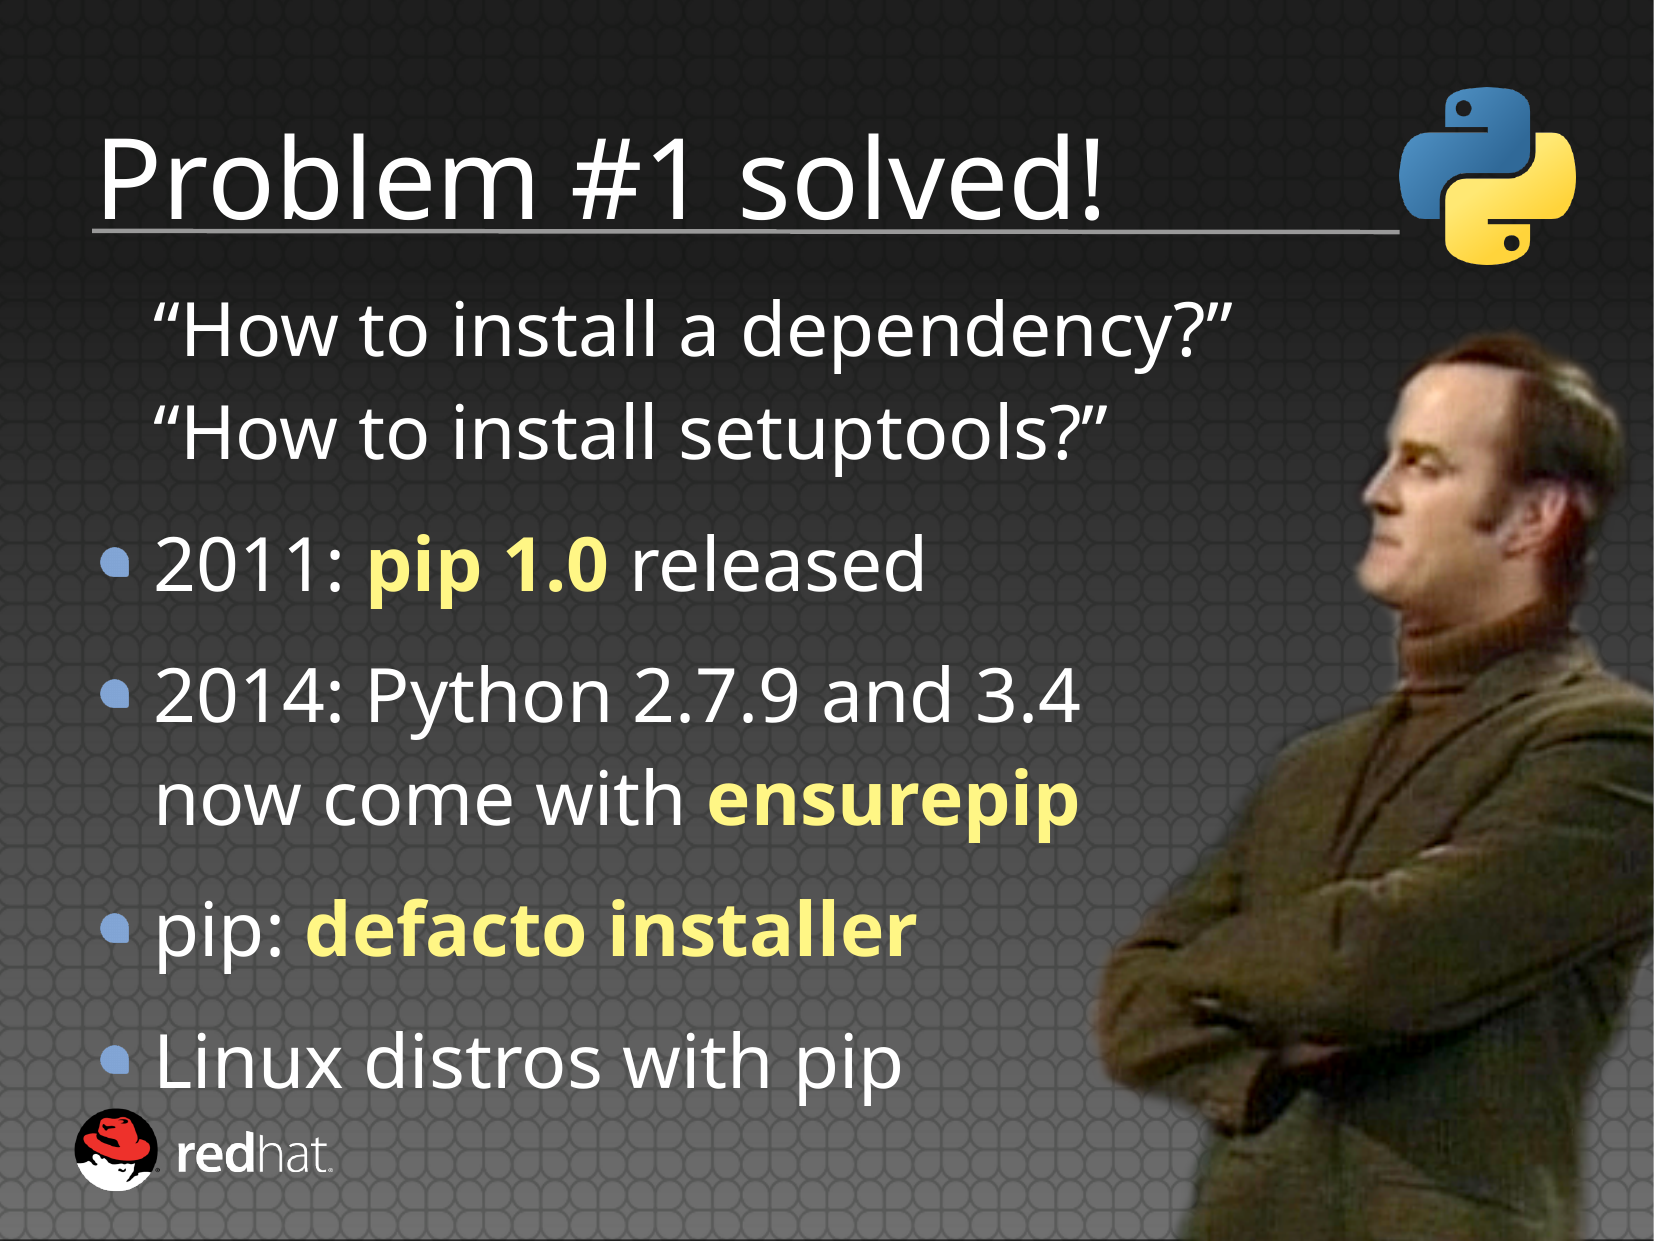

Problem #1 solved!
# “How to install a dependency?” “How to install setuptools?”
2011: pip 1.0 released
2014: Python 2.7.9 and 3.4
now come with ensurepip
pip: defacto installer
Linux distros with pip